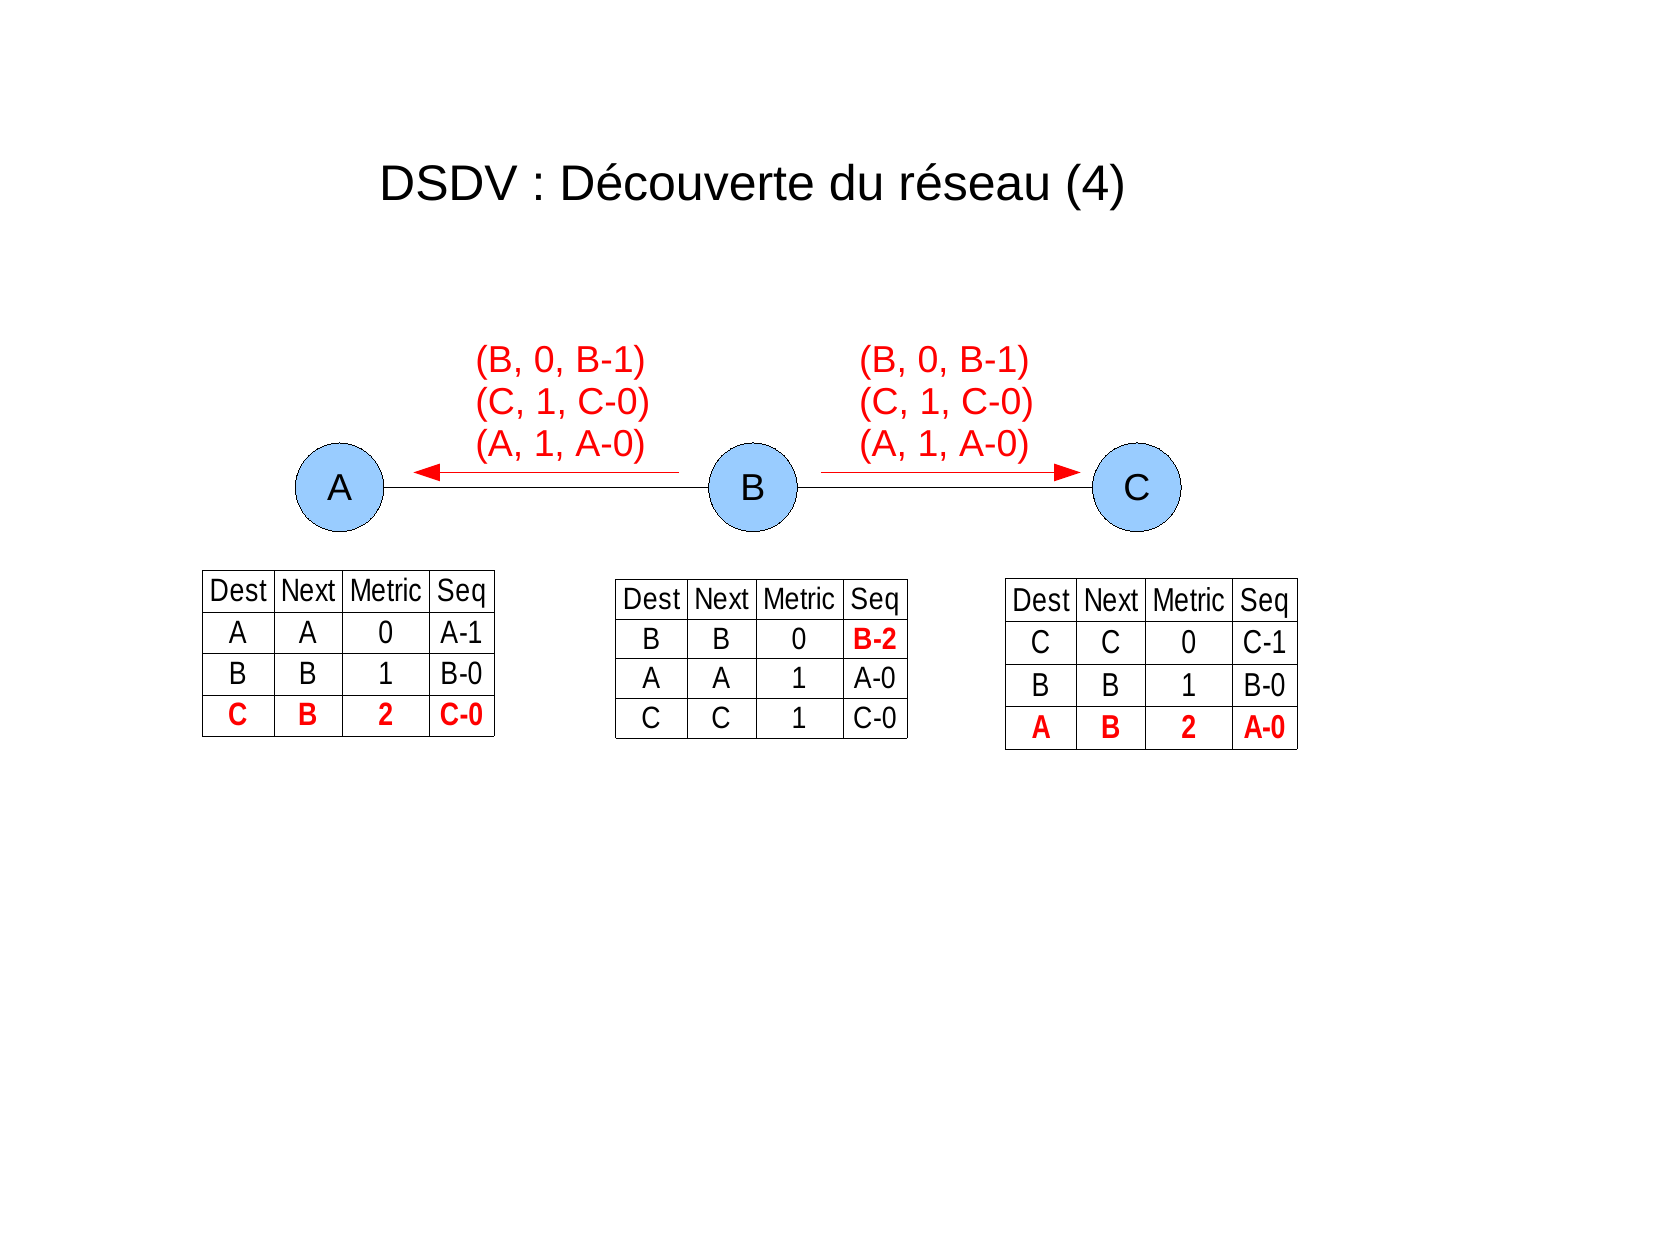

DSDV : Découverte du réseau (4)
(B, 0, B-1)
(C, 1, C-0)
(A, 1, A-0)
(B, 0, B-1)
(C, 1, C-0)
(A, 1, A-0)
A
B
C